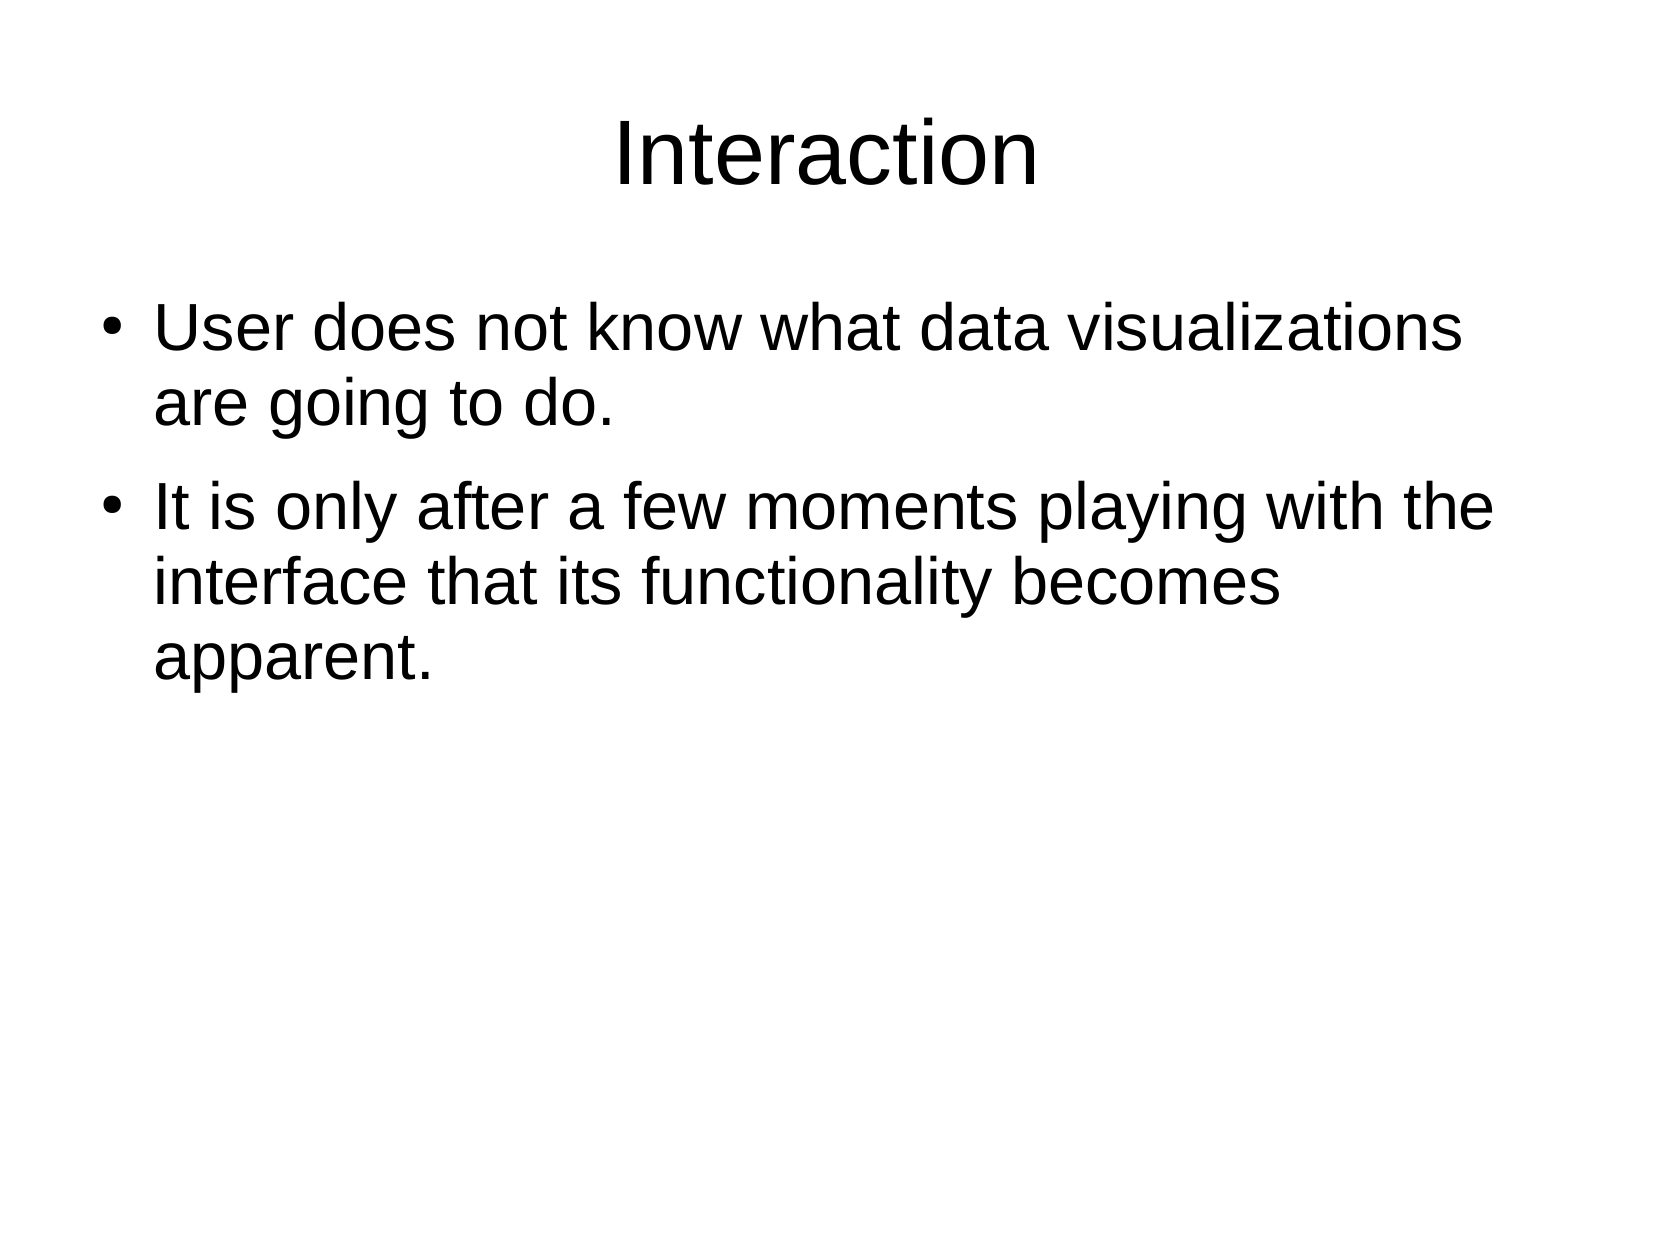

# Interaction
User does not know what data visualizations are going to do.
It is only after a few moments playing with the interface that its functionality becomes apparent.